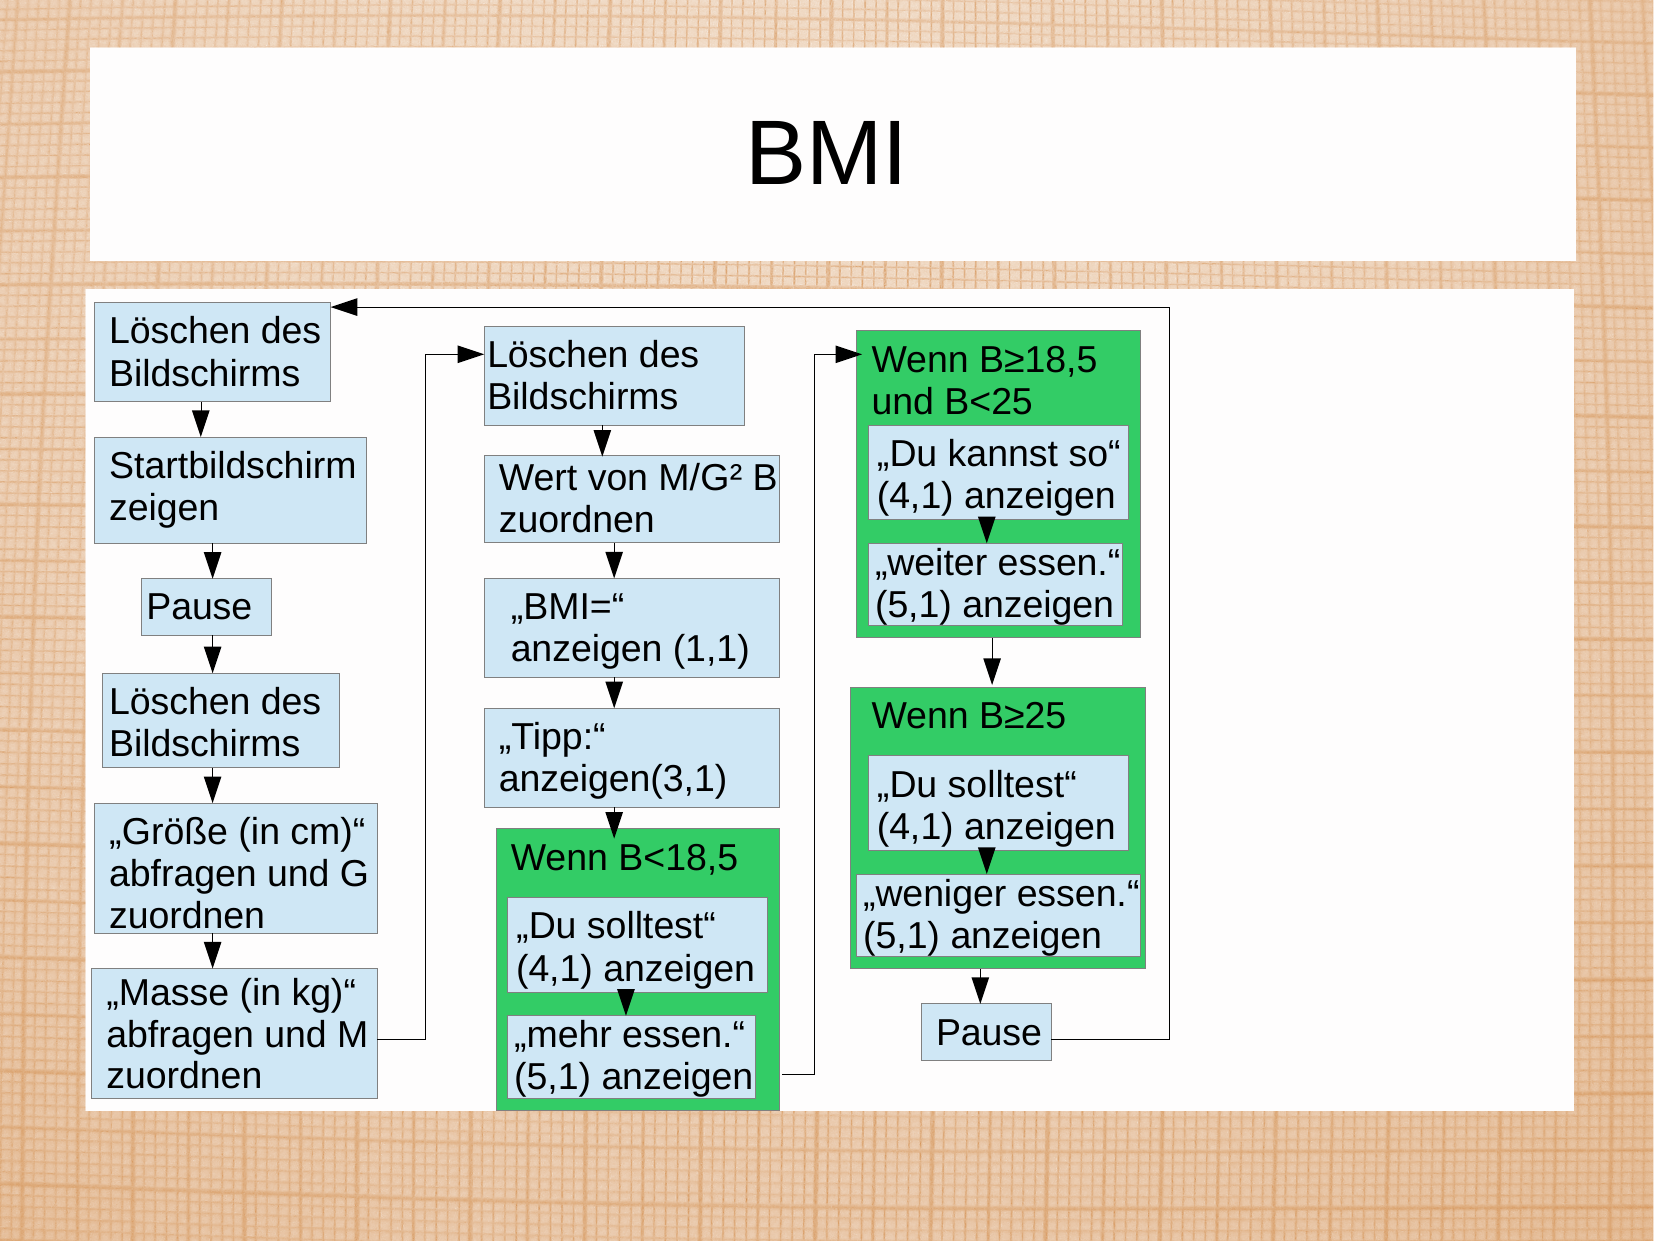

# BMI
Löschen des Bildschirms
Löschen des Bildschirms
Wenn B≥18,5 und B<25
„Du kannst so“ (4,1) anzeigen
Startbildschirm zeigen
Wert von M/G² B zuordnen
„weiter essen.“ (5,1) anzeigen
Pause
„BMI=“ anzeigen (1,1)
Löschen des Bildschirms
Wenn B≥25
„Tipp:“ anzeigen(3,1)
„Du solltest“ (4,1) anzeigen
„Größe (in cm)“ abfragen und G zuordnen
Wenn B<18,5
„weniger essen.“ (5,1) anzeigen
„Du solltest“ (4,1) anzeigen
„Masse (in kg)“ abfragen und M zuordnen
Pause
„mehr essen.“ (5,1) anzeigen